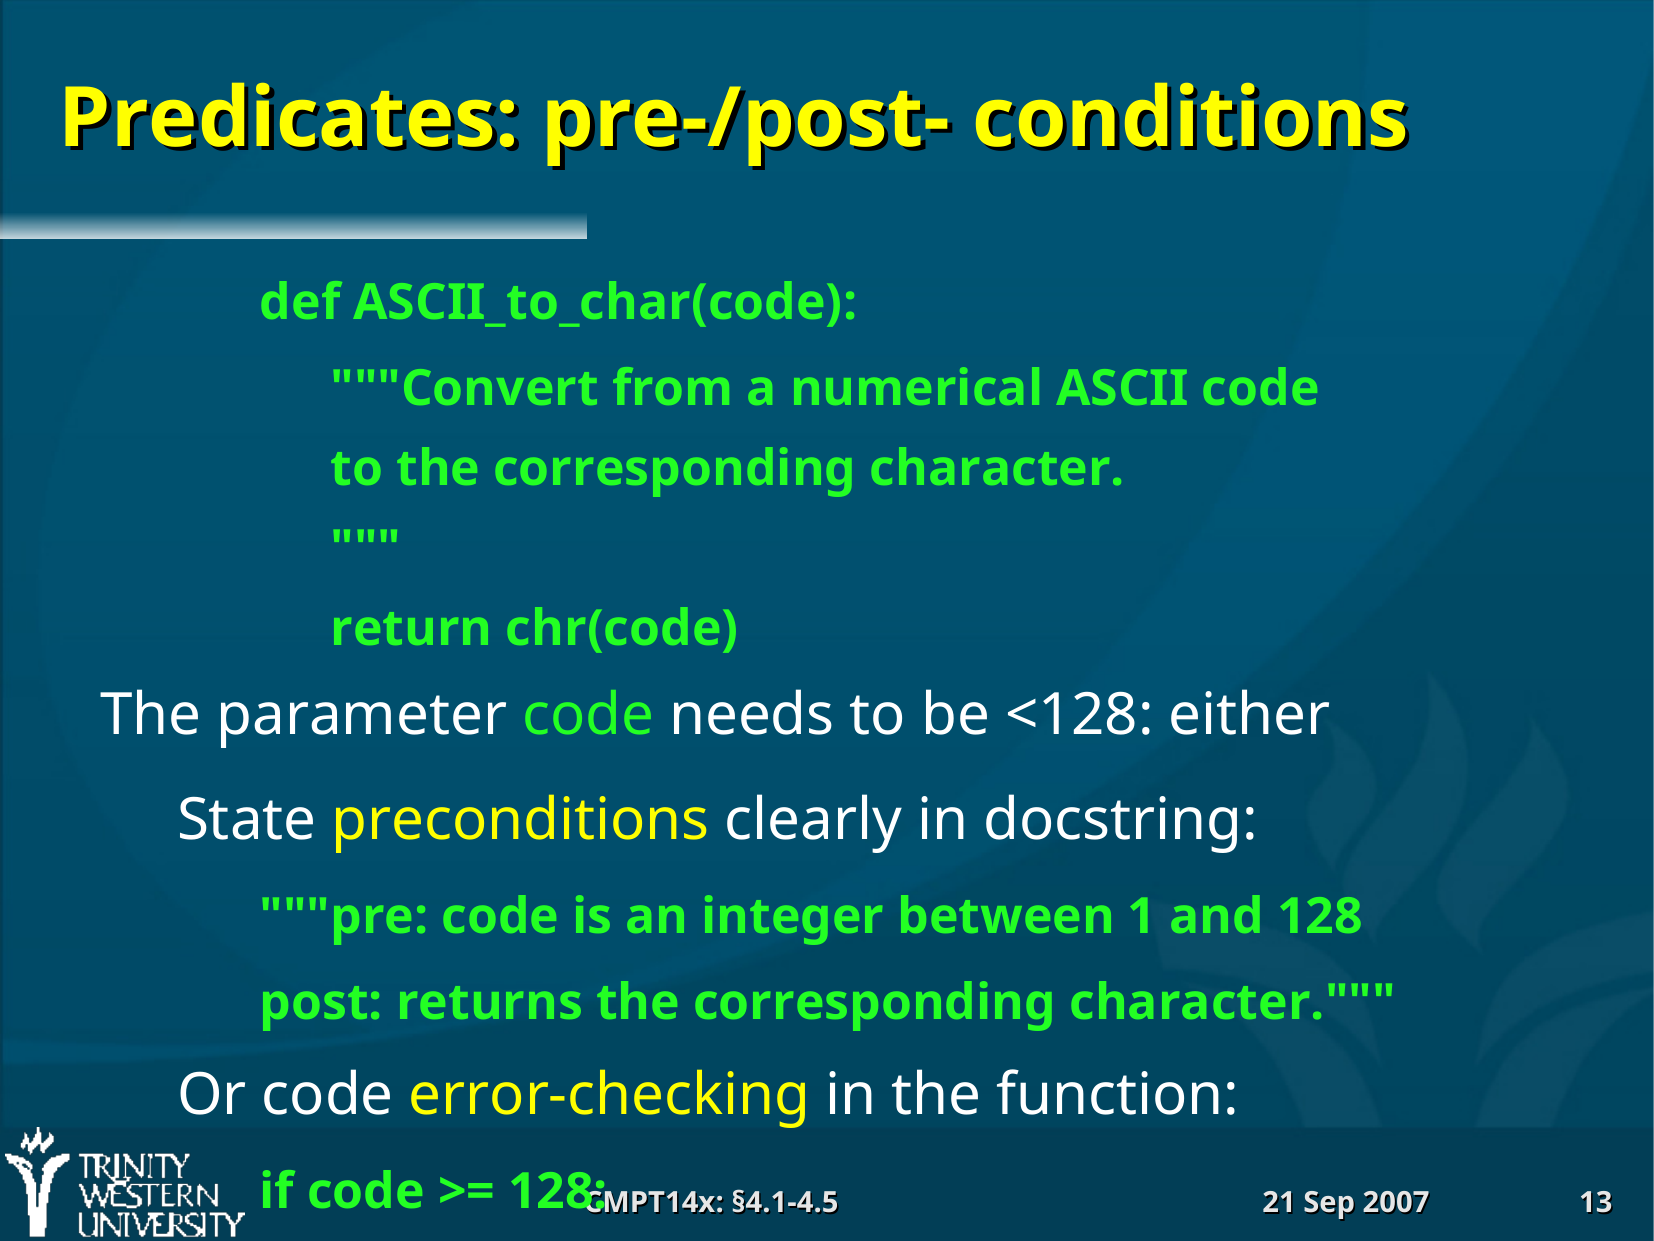

# Predicates: pre-/post- conditions
def ASCII_to_char(code):
"""Convert from a numerical ASCII code
to the corresponding character.
"""
return chr(code)
The parameter code needs to be <128: either
State preconditions clearly in docstring:
"""pre: code is an integer between 1 and 128
post: returns the corresponding character."""
Or code error-checking in the function:
if code >= 128:
CMPT14x: §4.1-4.5
21 Sep 2007
13